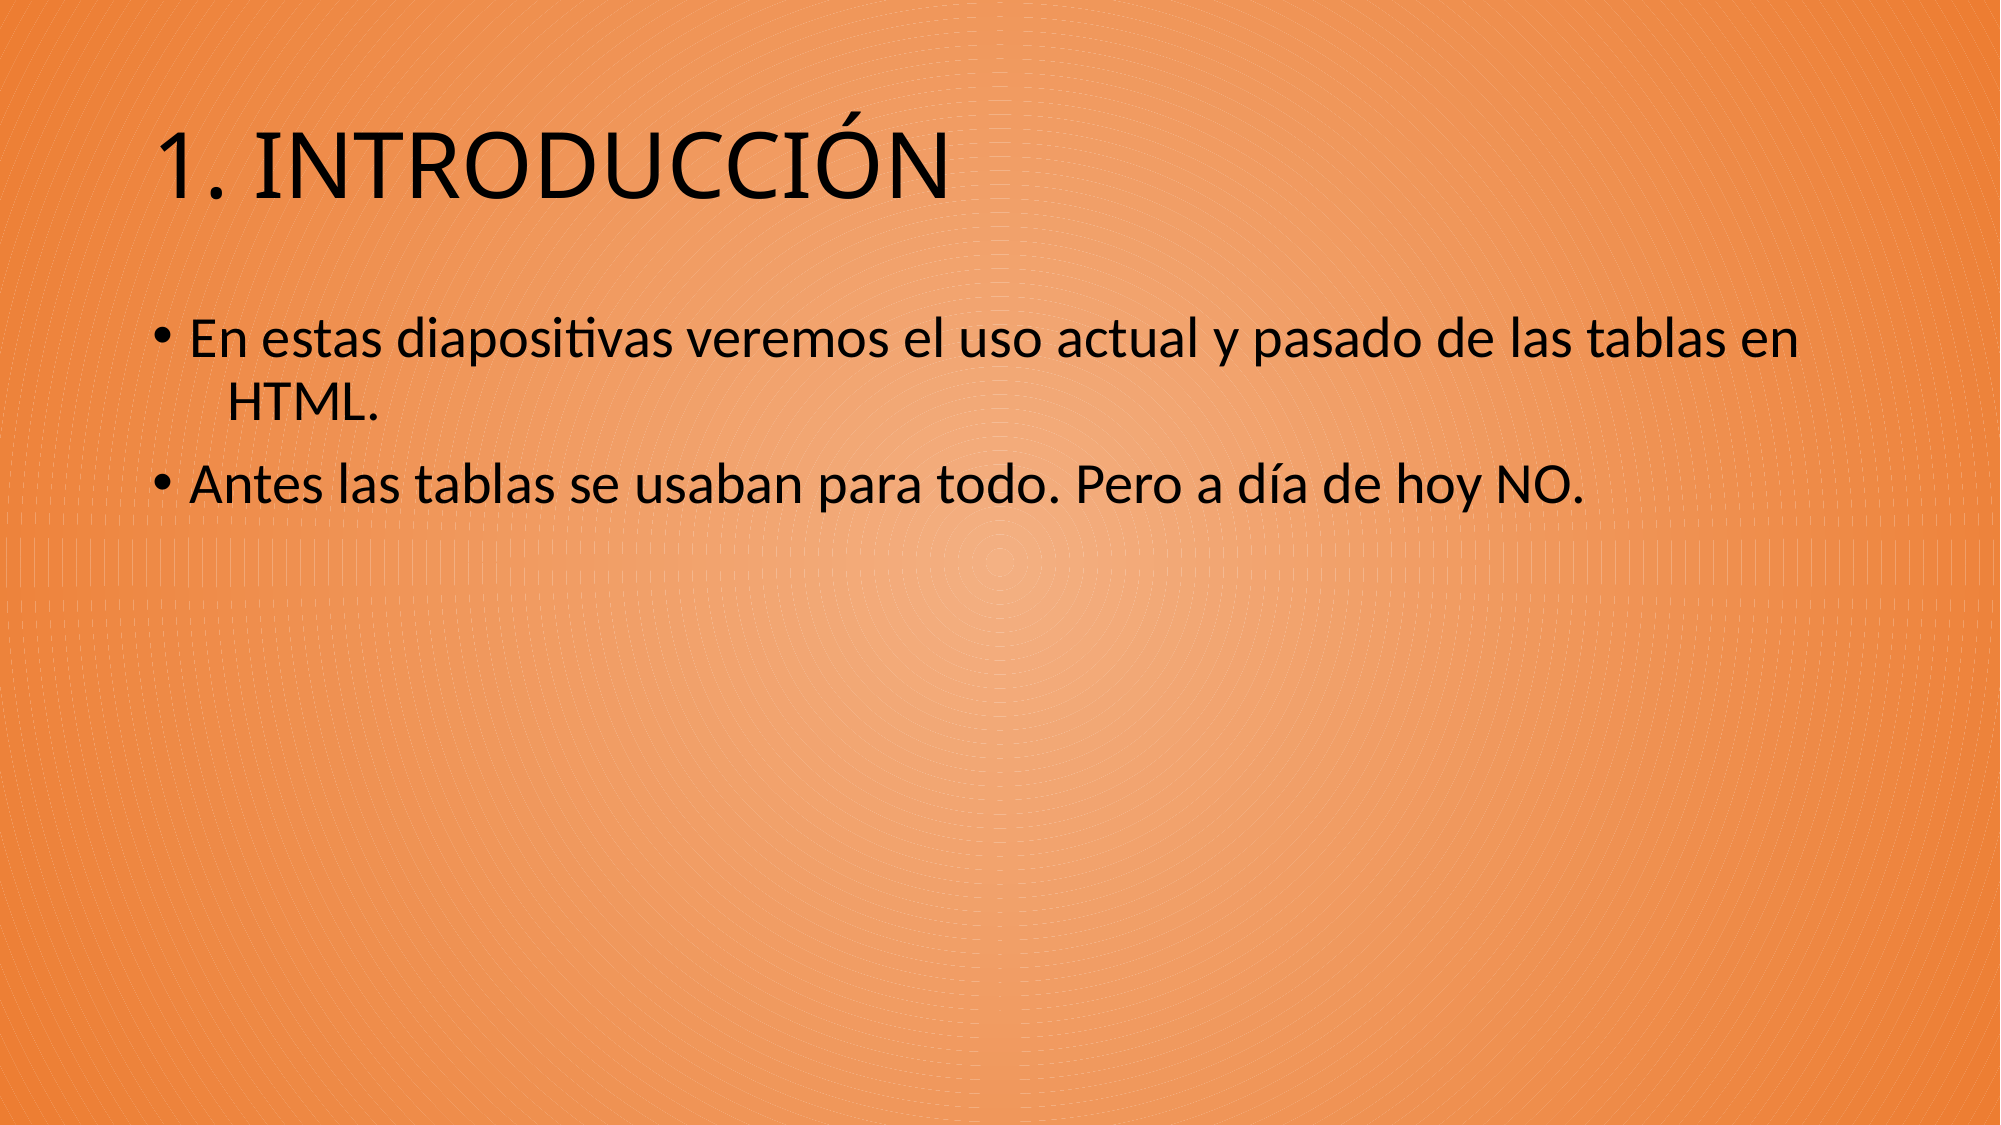

# 1. INTRODUCCIÓN
En estas diapositivas veremos el uso actual y pasado de las tablas en HTML.
Antes las tablas se usaban para todo. Pero a día de hoy NO.